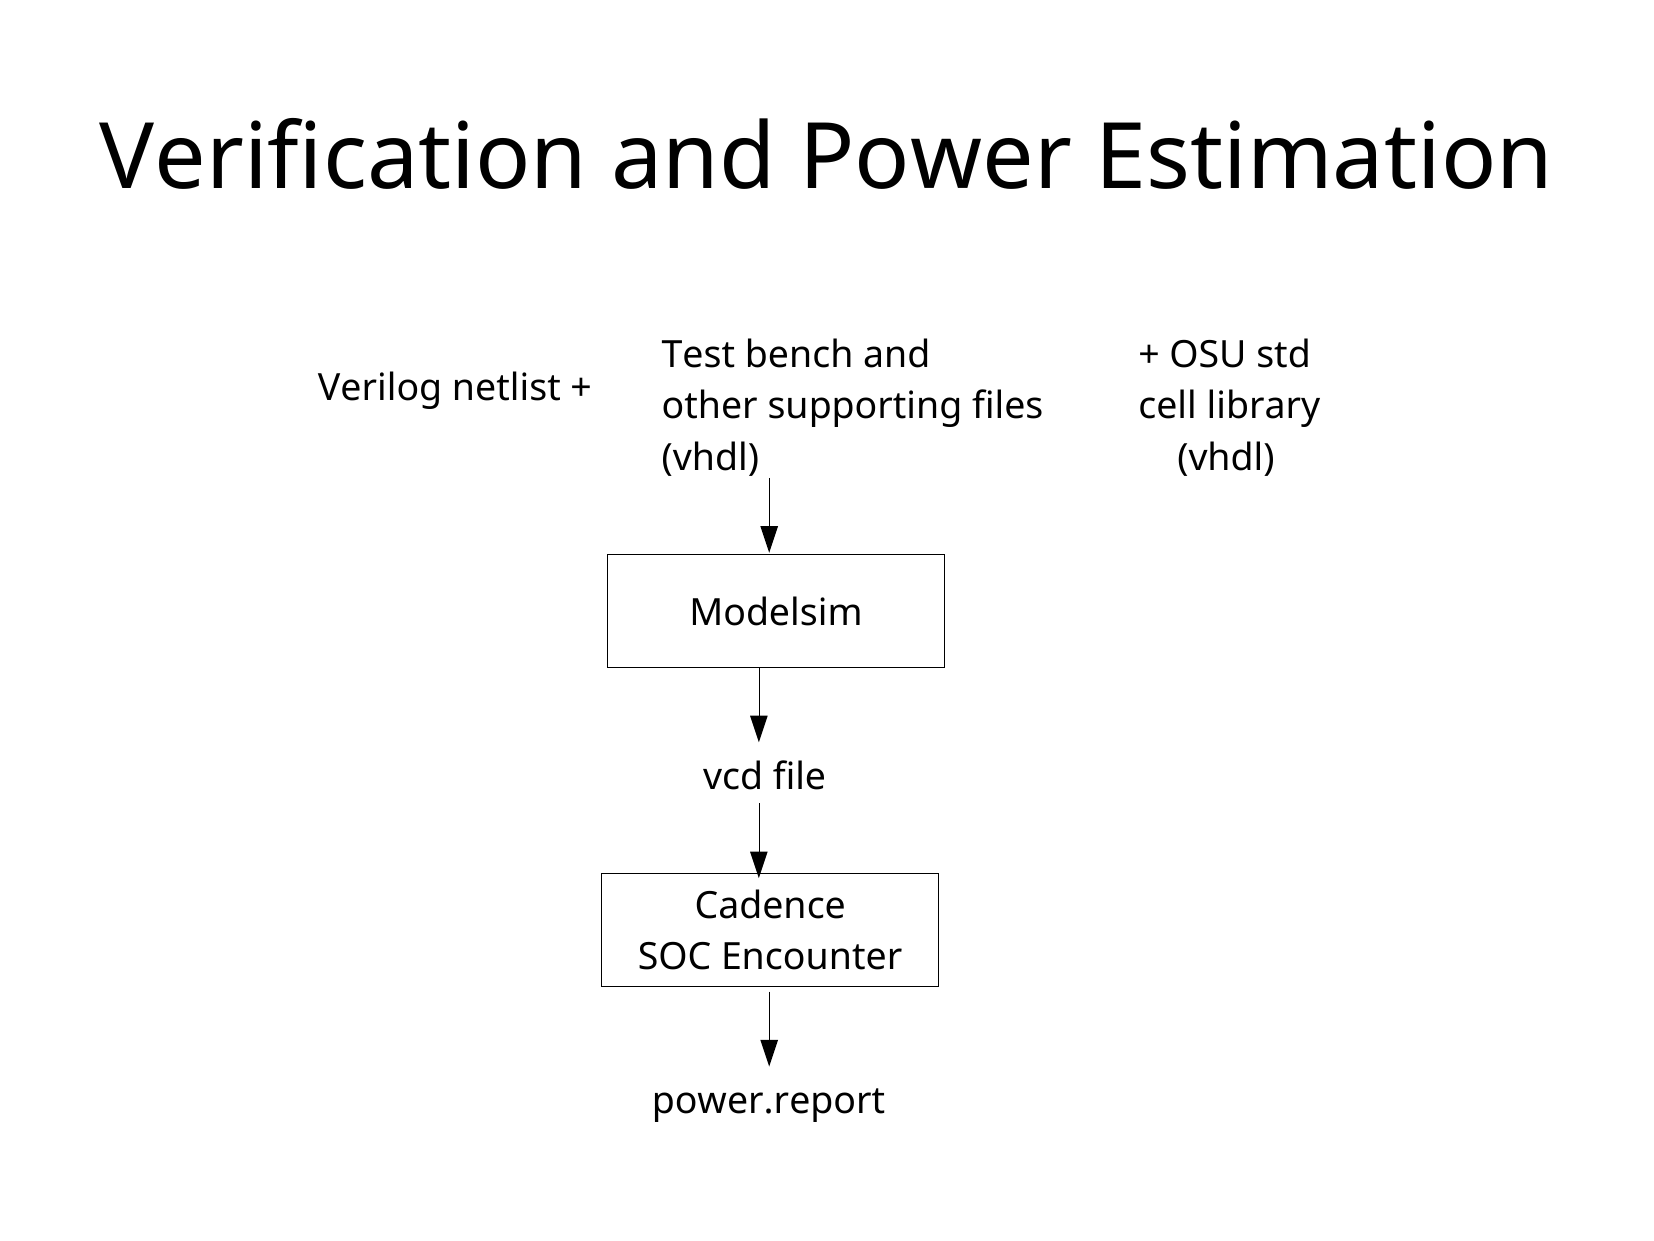

# Verification and Power Estimation
Test bench and
other supporting files
(vhdl)
+ OSU std
cell library
 (vhdl)
Verilog netlist +
Modelsim
vcd file
Cadence
SOC Encounter
power.report